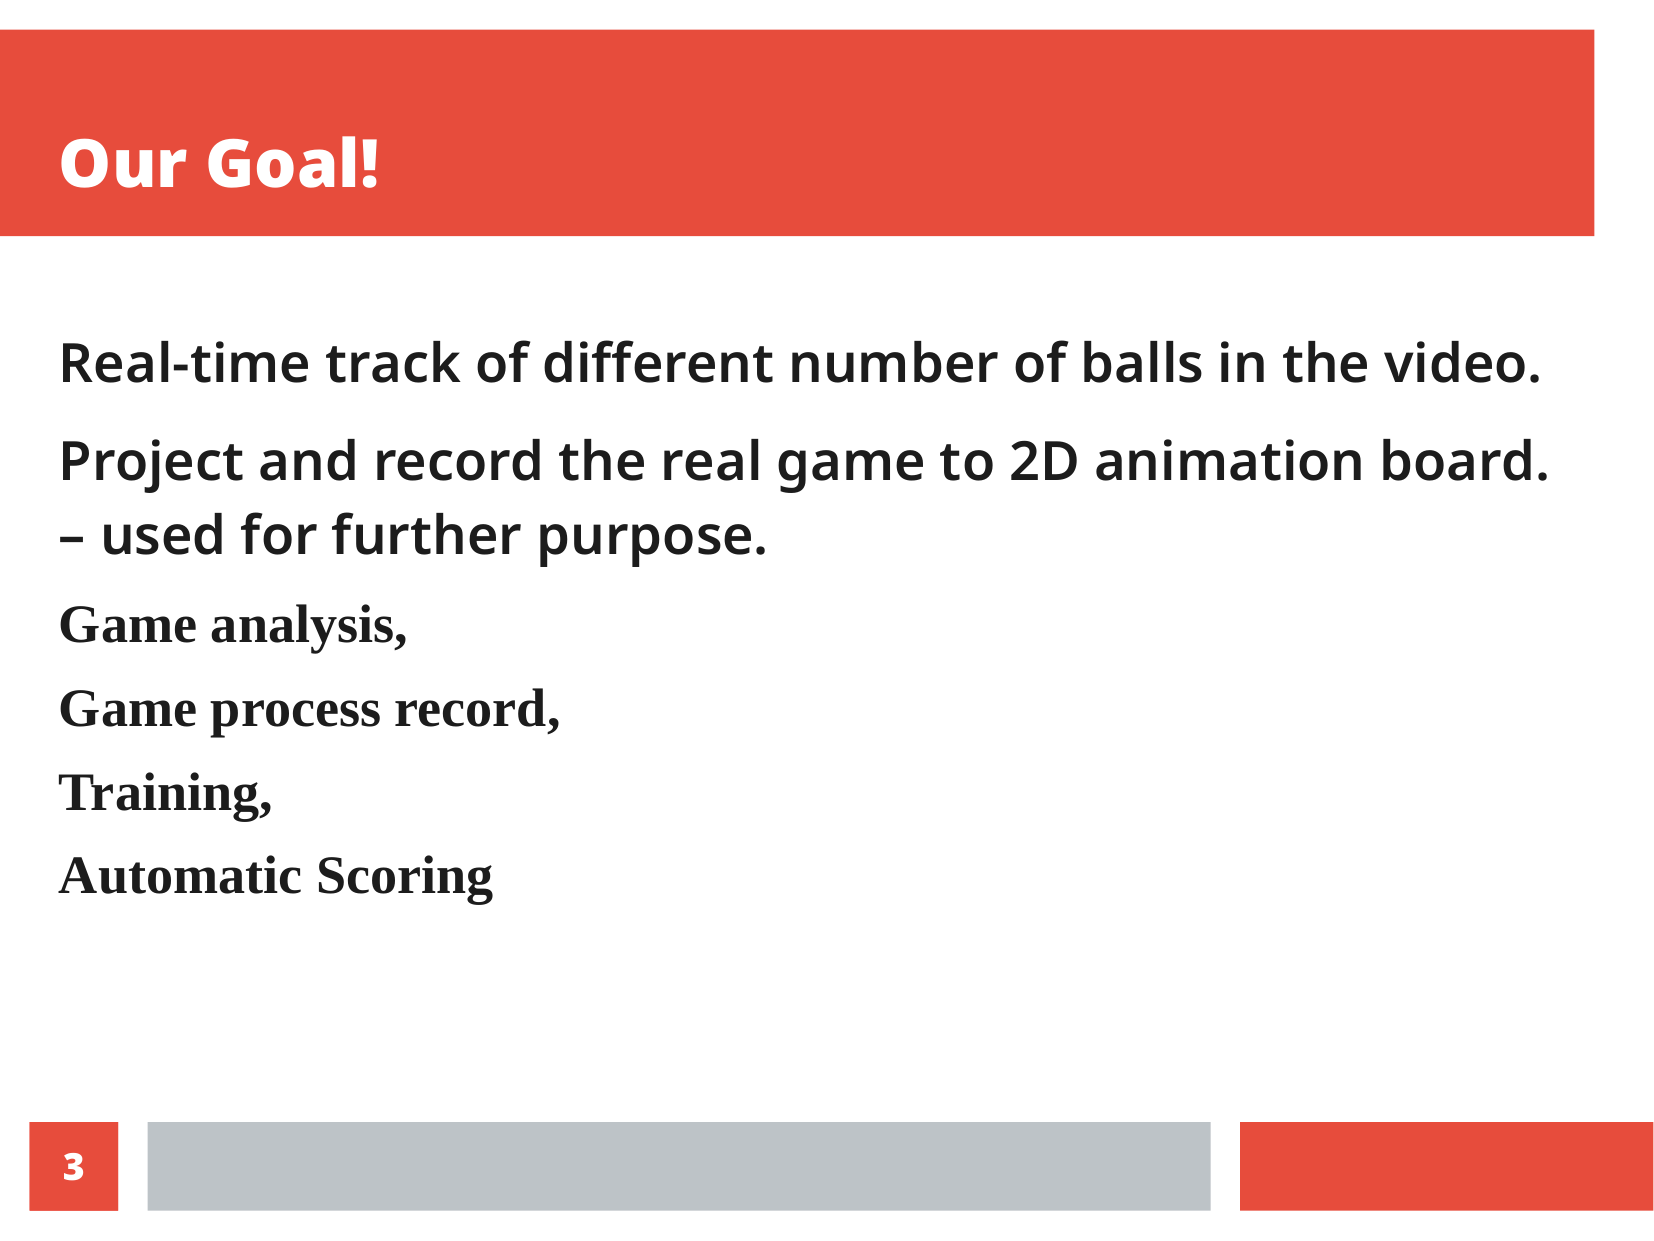

# Our Goal!
Real-time track of different number of balls in the video.
Project and record the real game to 2D animation board. – used for further purpose.
Game analysis,
Game process record,
Training,
Automatic Scoring
3